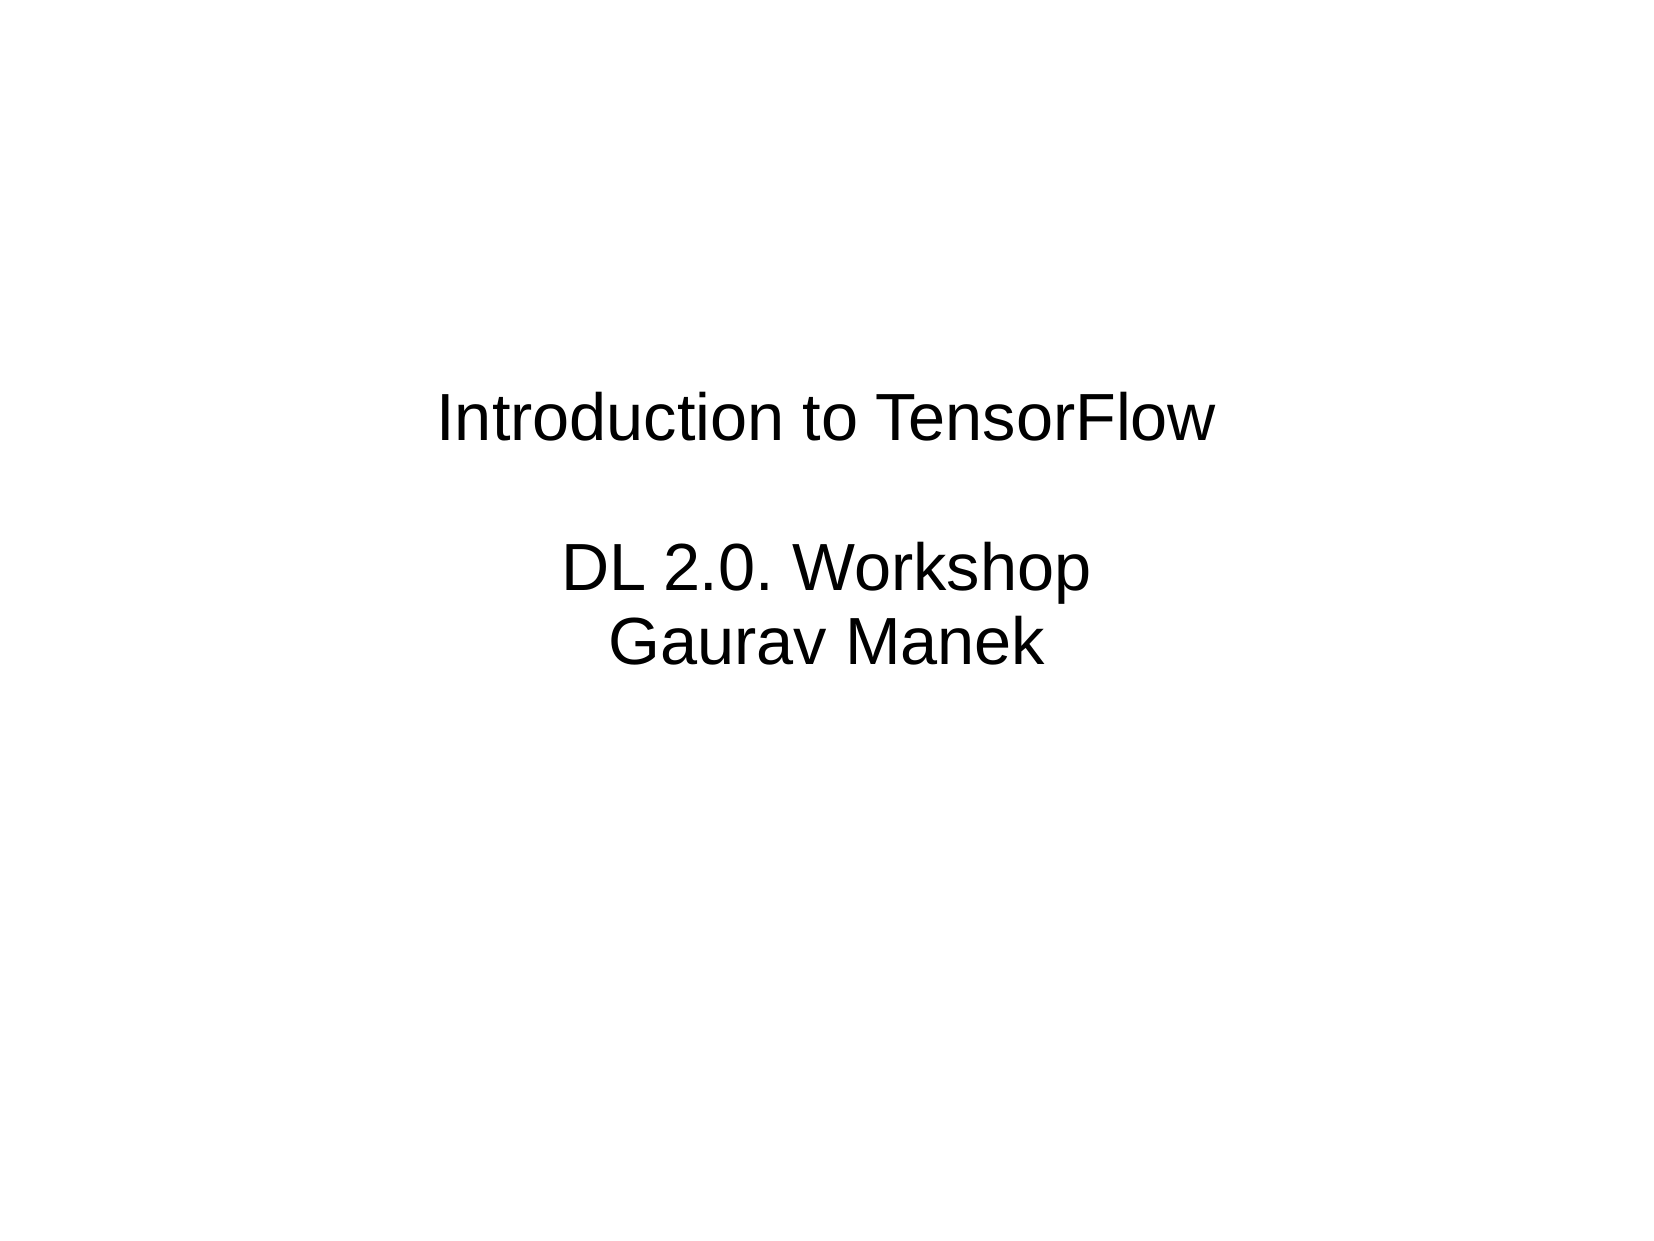

# Introduction to TensorFlow
DL 2.0. Workshop
Gaurav Manek